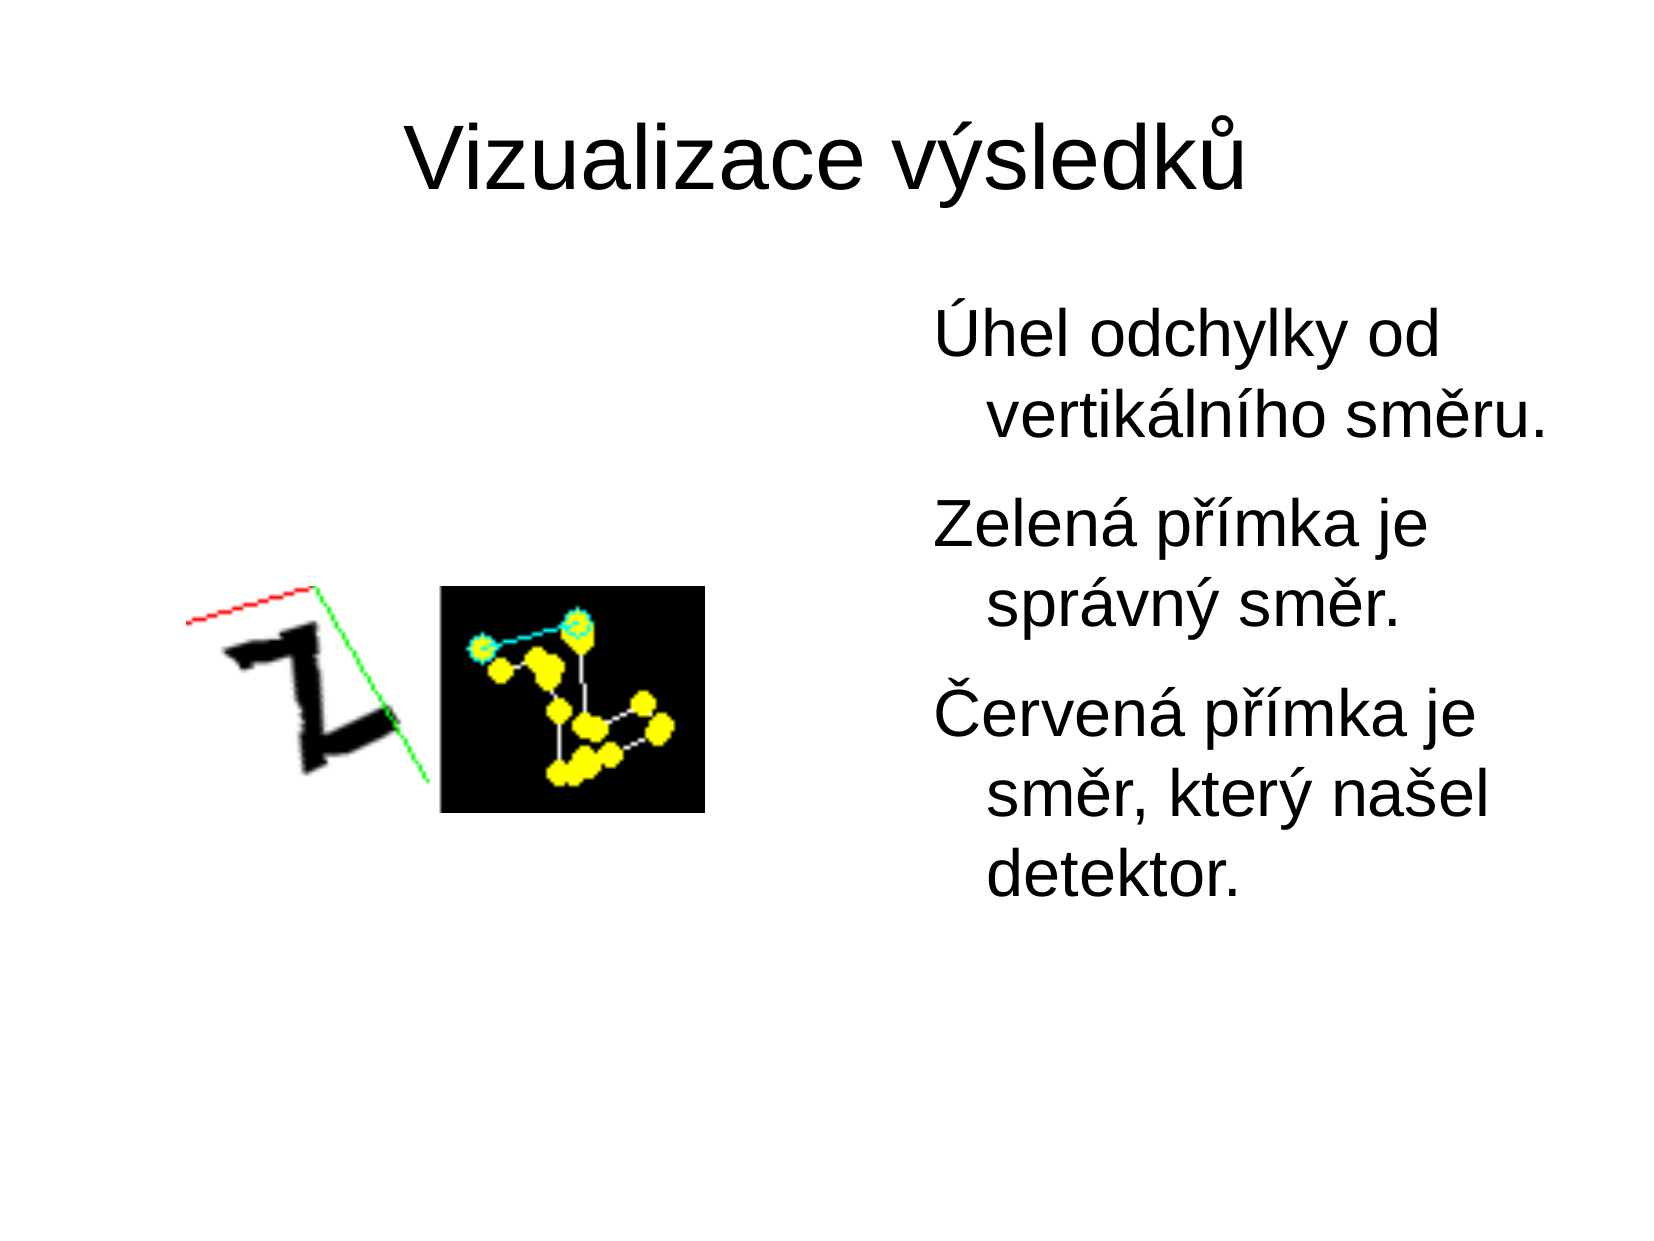

# Vizualizace výsledků
Úhel odchylky od vertikálního směru.
Zelená přímka je správný směr.
Červená přímka je směr, který našel detektor.